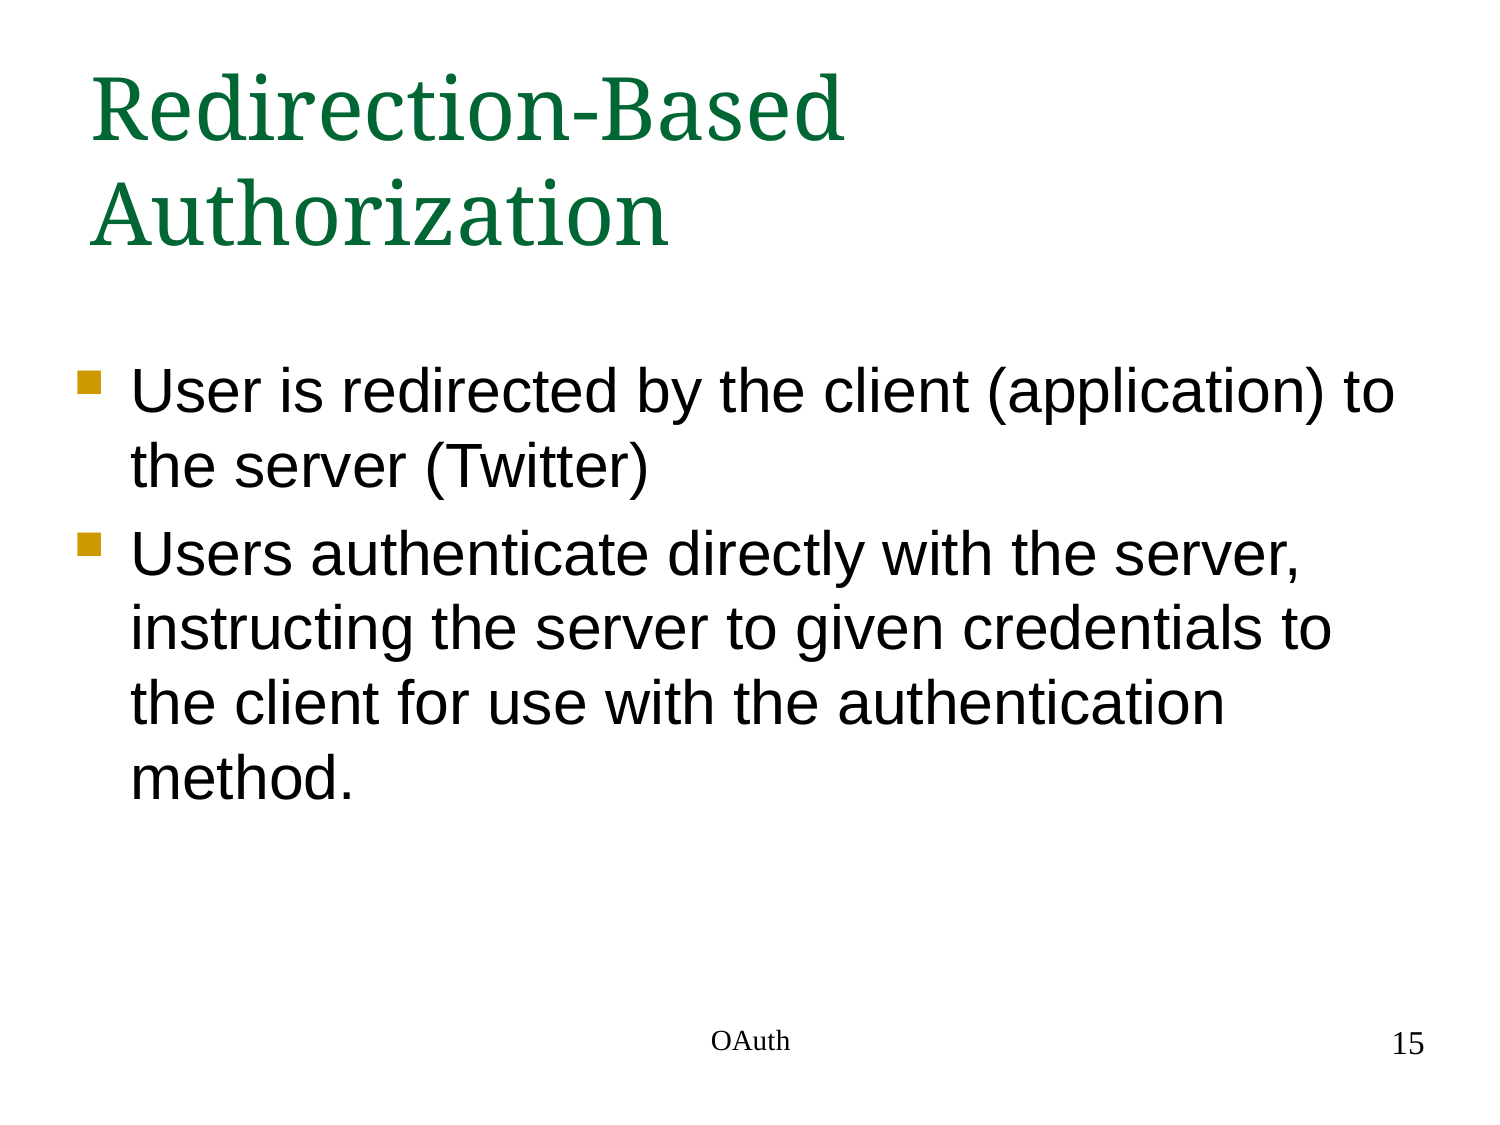

# Redirection-Based Authorization
User is redirected by the client (application) to the server (Twitter)
Users authenticate directly with the server, instructing the server to given credentials to the client for use with the authentication method.
OAuth
15